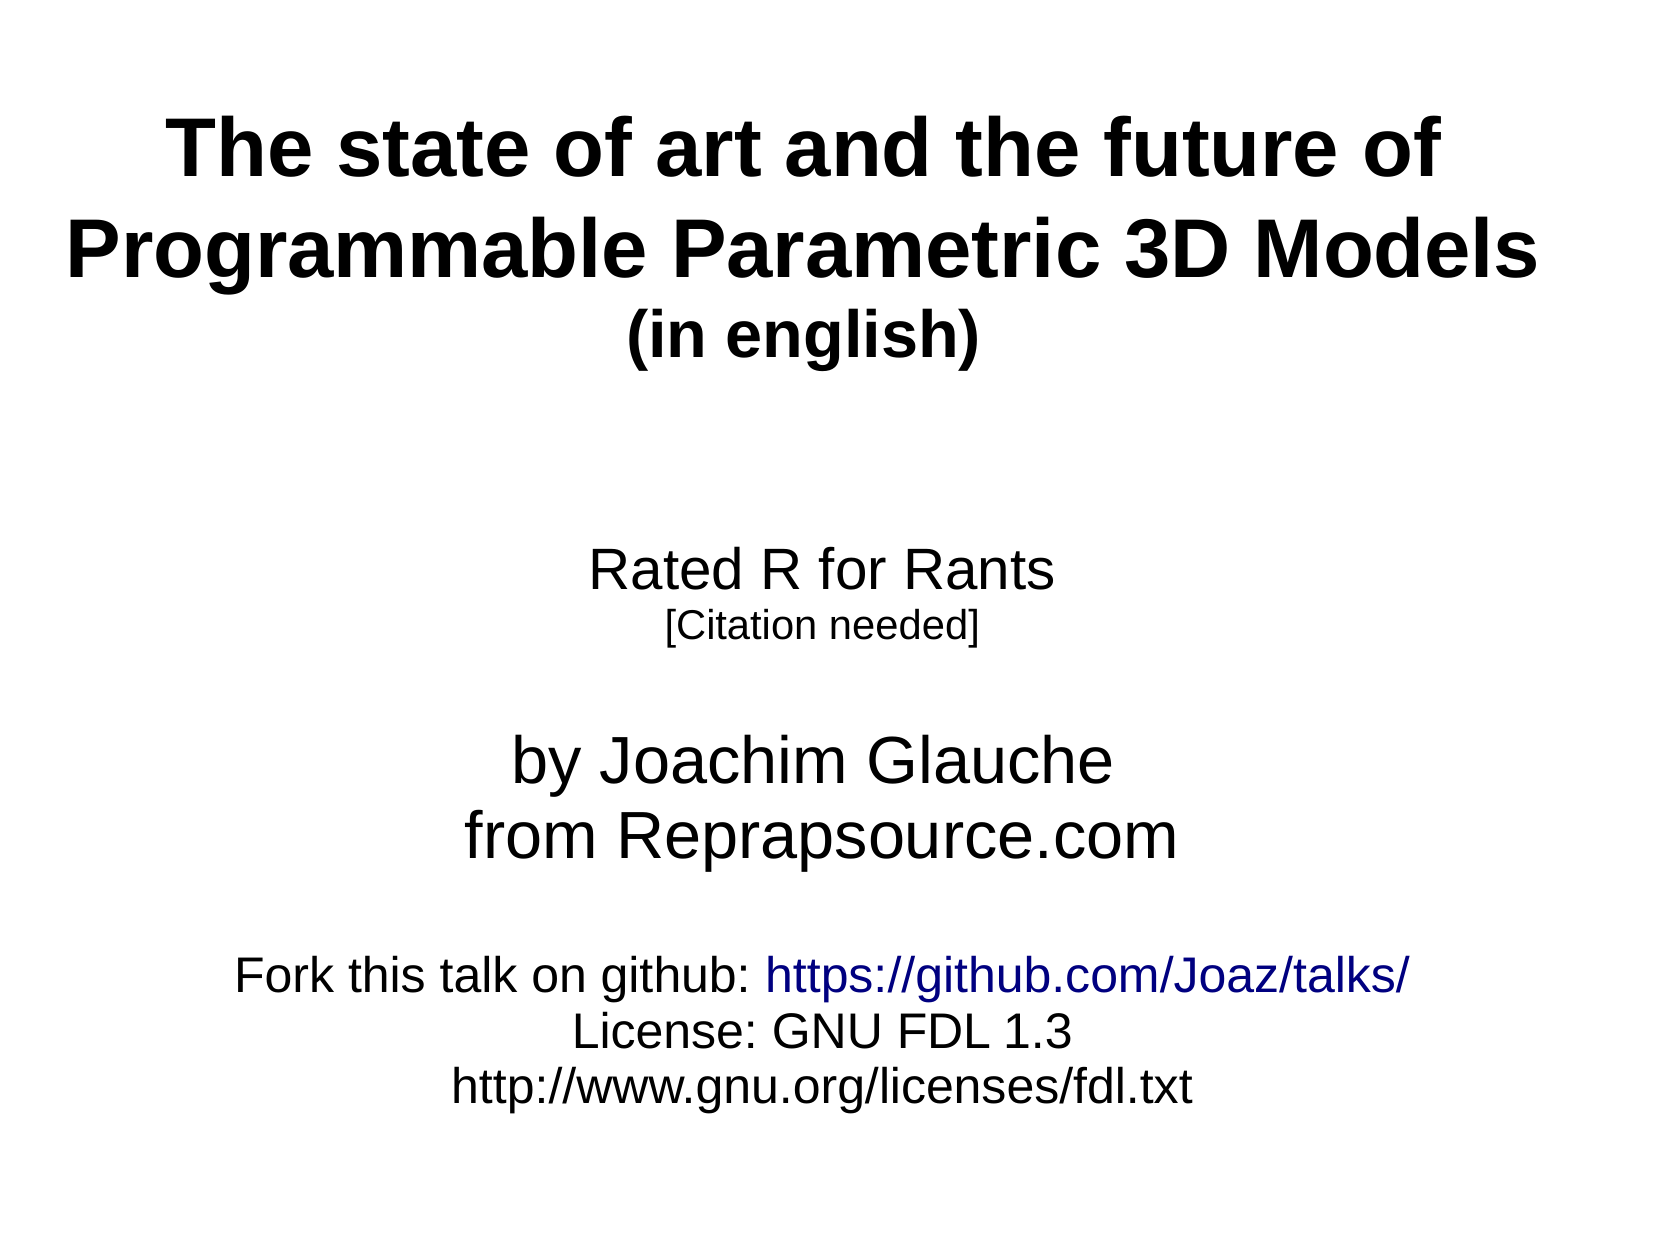

# The state of art and the future of Programmable Parametric 3D Models (in english)
Rated R for Rants
[Citation needed]
by Joachim Glauche
from Reprapsource.com
Fork this talk on github: https://github.com/Joaz/talks/
License: GNU FDL 1.3
http://www.gnu.org/licenses/fdl.txt